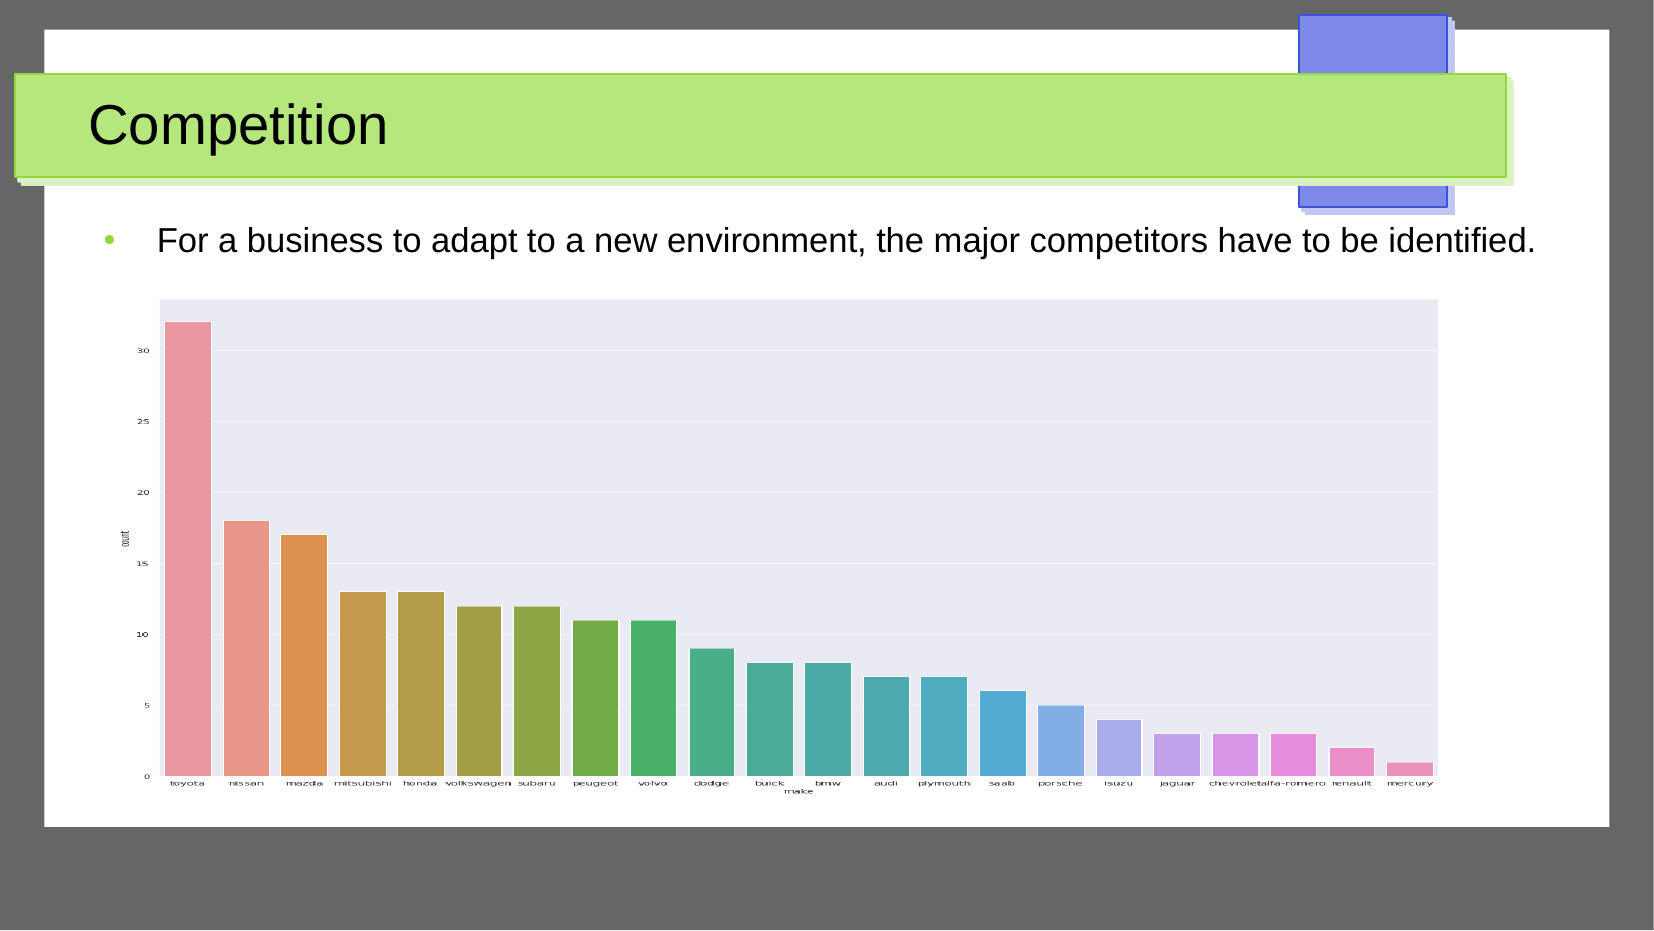

# Competition
 For a business to adapt to a new environment, the major competitors have to be identified.